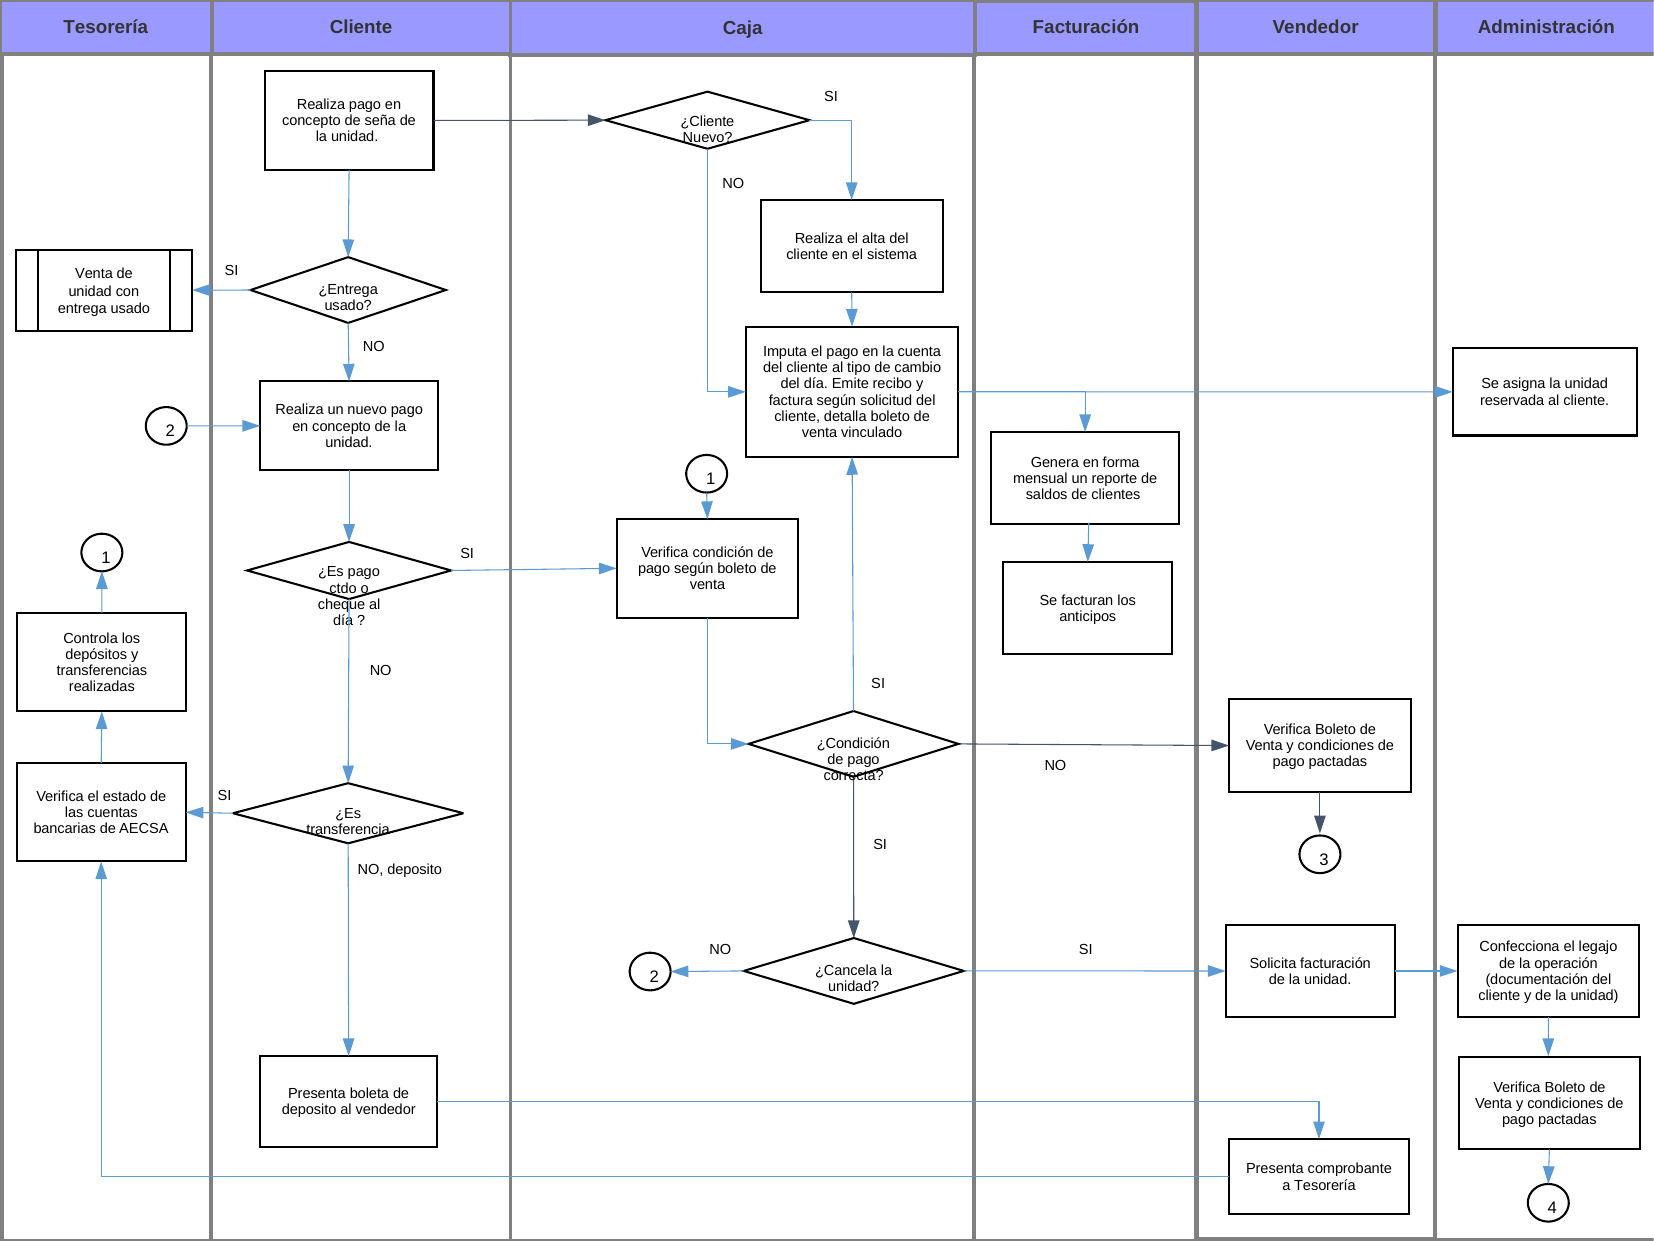

Tesorería
Cliente
Administración
Caja
Facturación
Vendedor
Realiza pago en concepto de seña de la unidad.
SI
¿Cliente Nuevo?
NO
Realiza el alta del cliente en el sistema
Venta de unidad con entrega usado
SI
¿Entrega usado?
Imputa el pago en la cuenta del cliente al tipo de cambio del día. Emite recibo y factura según solicitud del cliente, detalla boleto de venta vinculado
NO
Se asigna la unidad reservada al cliente.
Realiza un nuevo pago en concepto de la unidad.
2
Genera en forma mensual un reporte de saldos de clientes
1
Verifica condición de pago según boleto de venta
1
SI
¿Es pago ctdo o cheque al día ?
Se facturan los anticipos
Controla los depósitos y transferencias realizadas
NO
SI
Verifica Boleto de Venta y condiciones de pago pactadas
¿Condición de pago correcta?
NO
Verifica el estado de las cuentas bancarias de AECSA
SI
¿Es transferencia
SI
3
NO, deposito
Solicita facturación de la unidad.
Confecciona el legajo de la operación (documentación del cliente y de la unidad)
SI
NO
¿Cancela la unidad?
2
Presenta boleta de deposito al vendedor
Verifica Boleto de Venta y condiciones de pago pactadas
Presenta comprobante a Tesorería
4